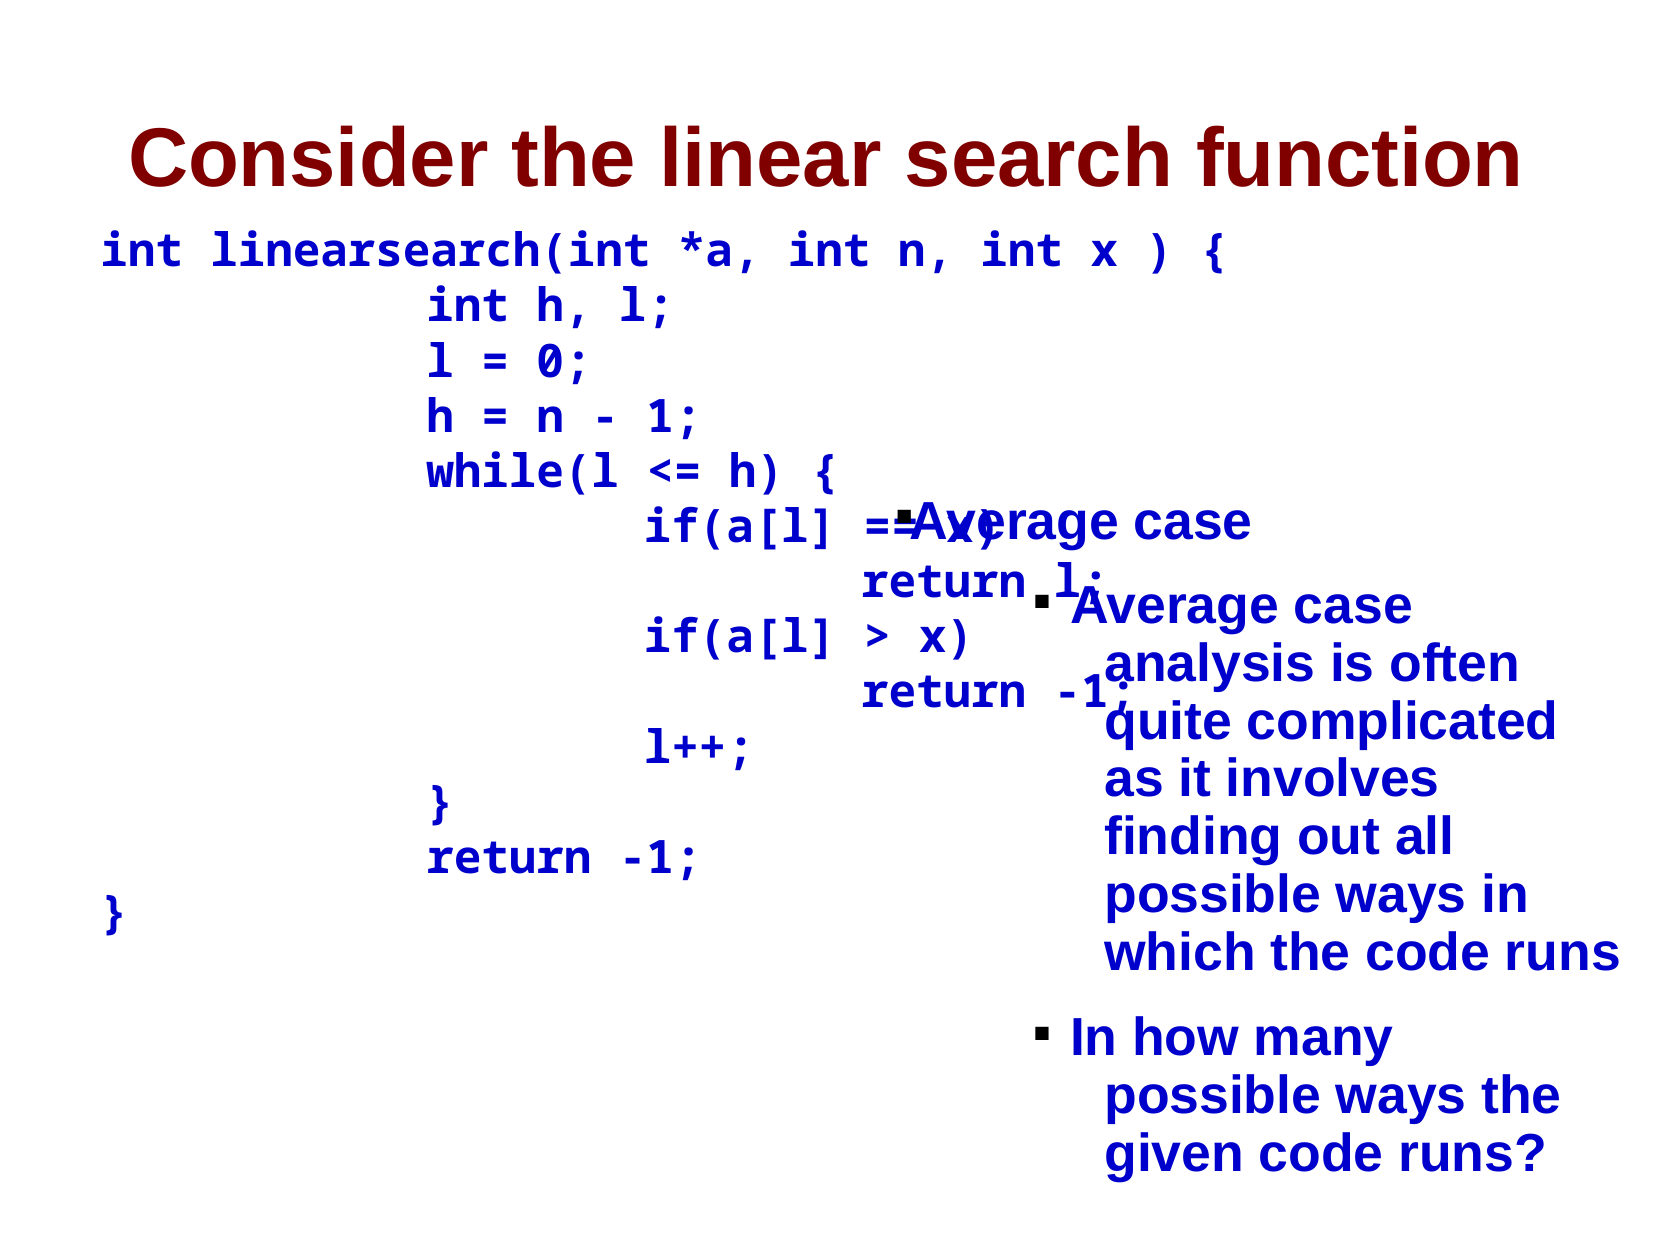

# Consider the linear search function
int linearsearch(int *a, int n, int x ) {
int h, l;
l = 0;
h = n - 1;
while(l <= h) {
if(a[l] == x)
return l;
if(a[l] > x)
return -1;
l++;
}
return -1;
}
Average case
Average case analysis is often quite complicated as it involves finding out all possible ways in which the code runs
In how many possible ways the given code runs?